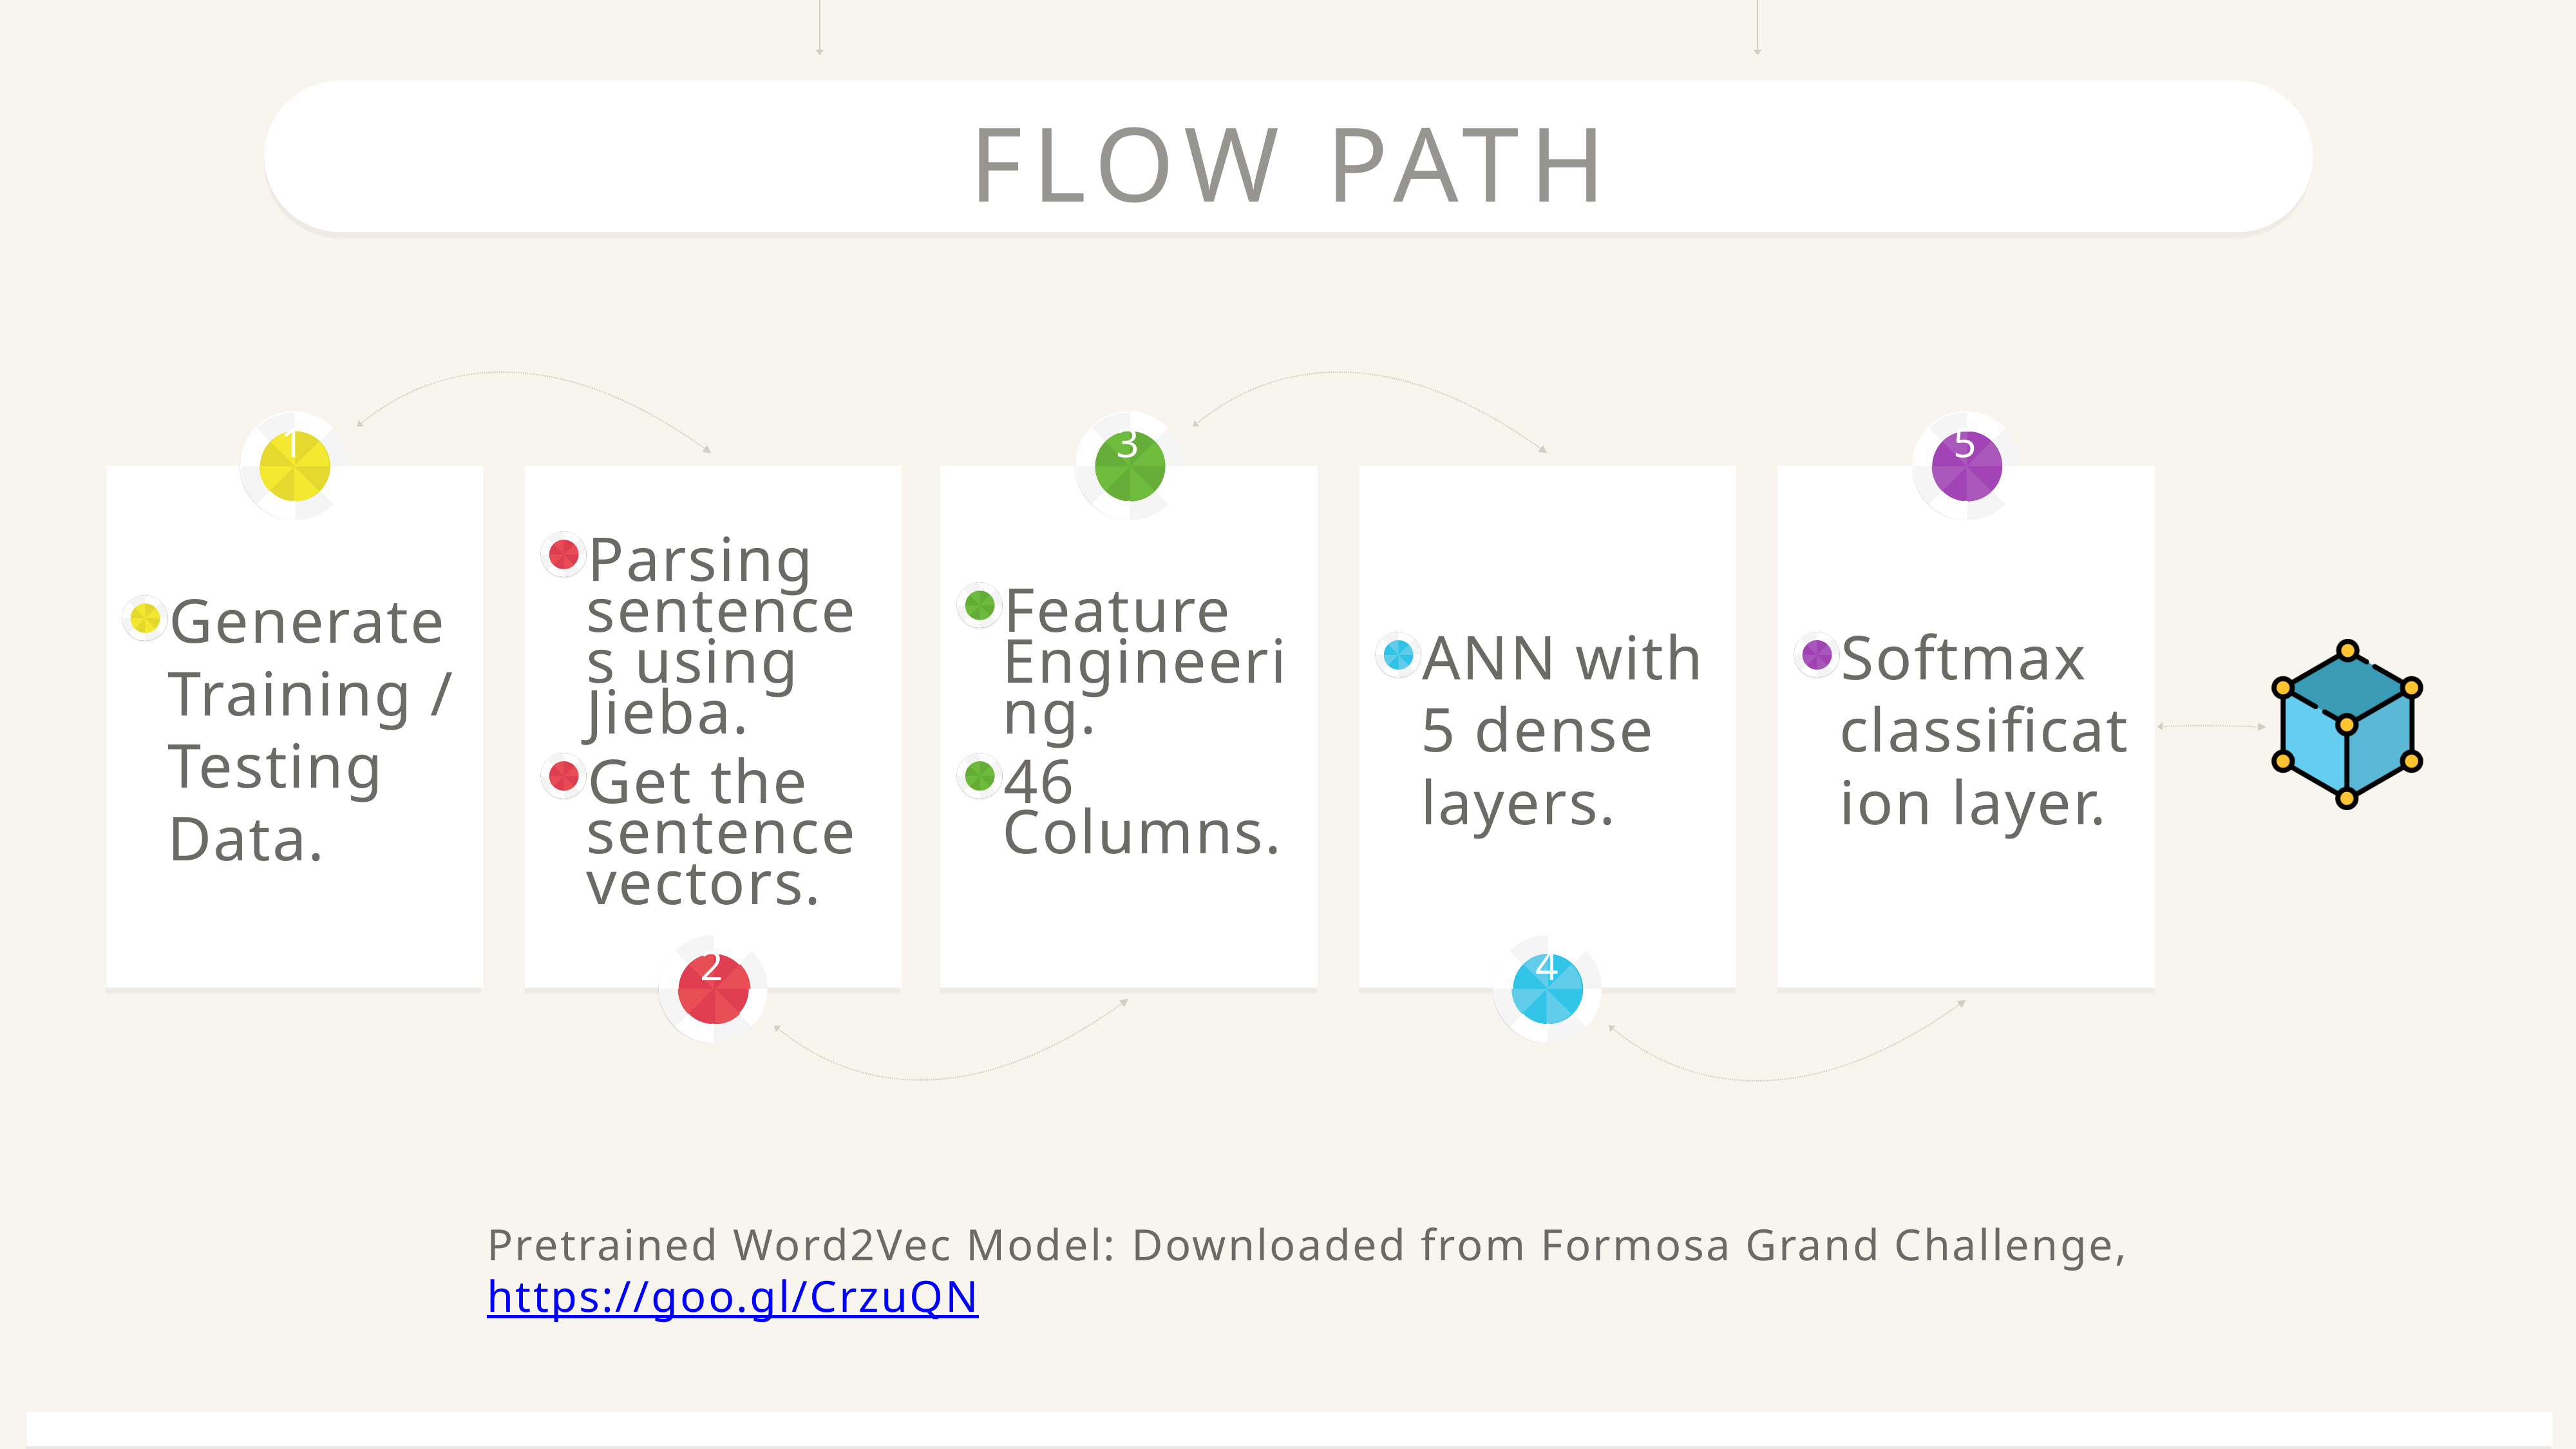

Flow path
1.
3.
5.
Generate Training /Testing Data.
Parsing sentences using Jieba.
Get the sentence vectors.
Feature Engineering.
46 Columns.
ANN with 5 dense layers.
Softmax classification layer.
2.
4.
# Pretrained Word2Vec Model: Downloaded from Formosa Grand Challenge, https://goo.gl/CrzuQN